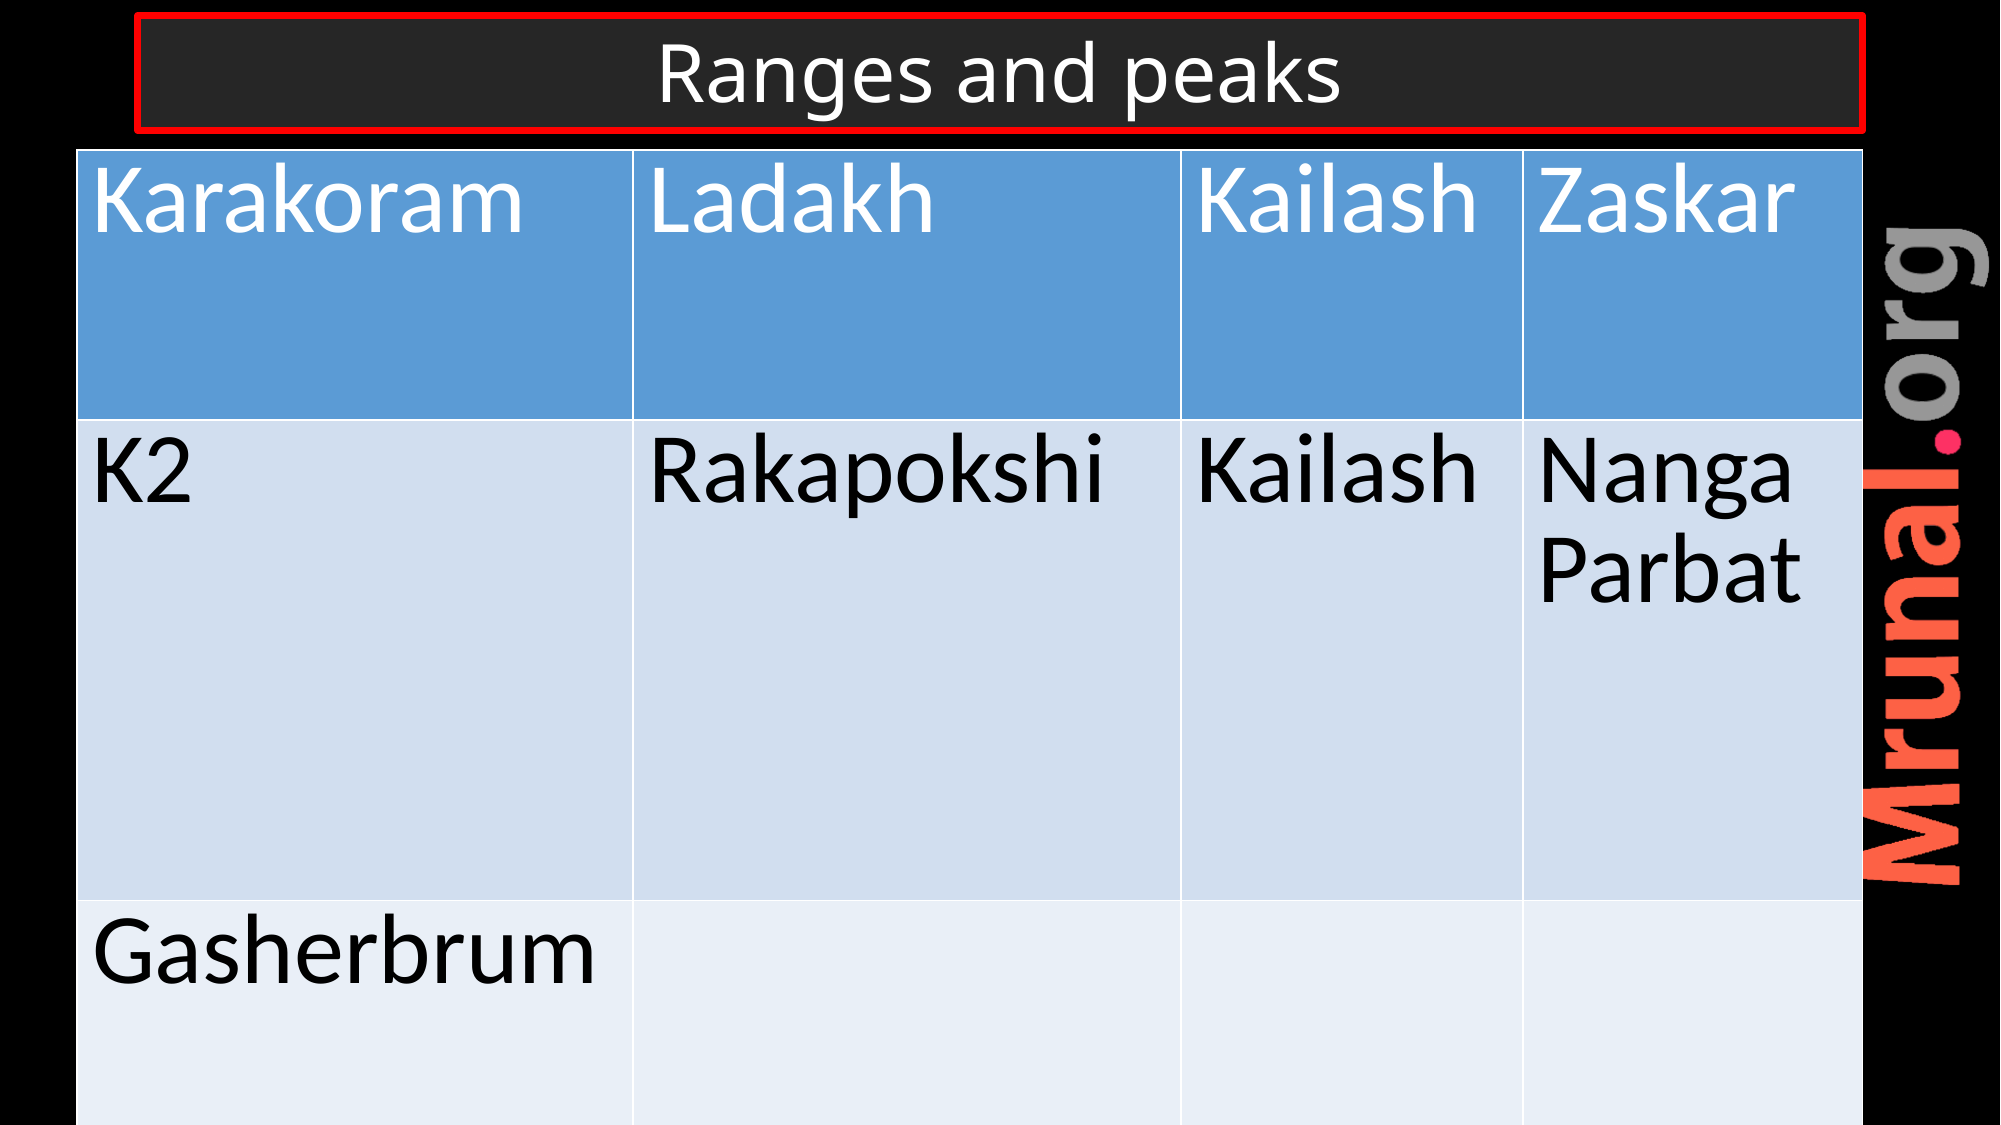

# Ranges and peaks
| Karakoram | Ladakh | Kailash | Zaskar |
| --- | --- | --- | --- |
| K2 | Rakapokshi | Kailash | Nanga Parbat |
| Gasherbrum | | | |
| | | | |